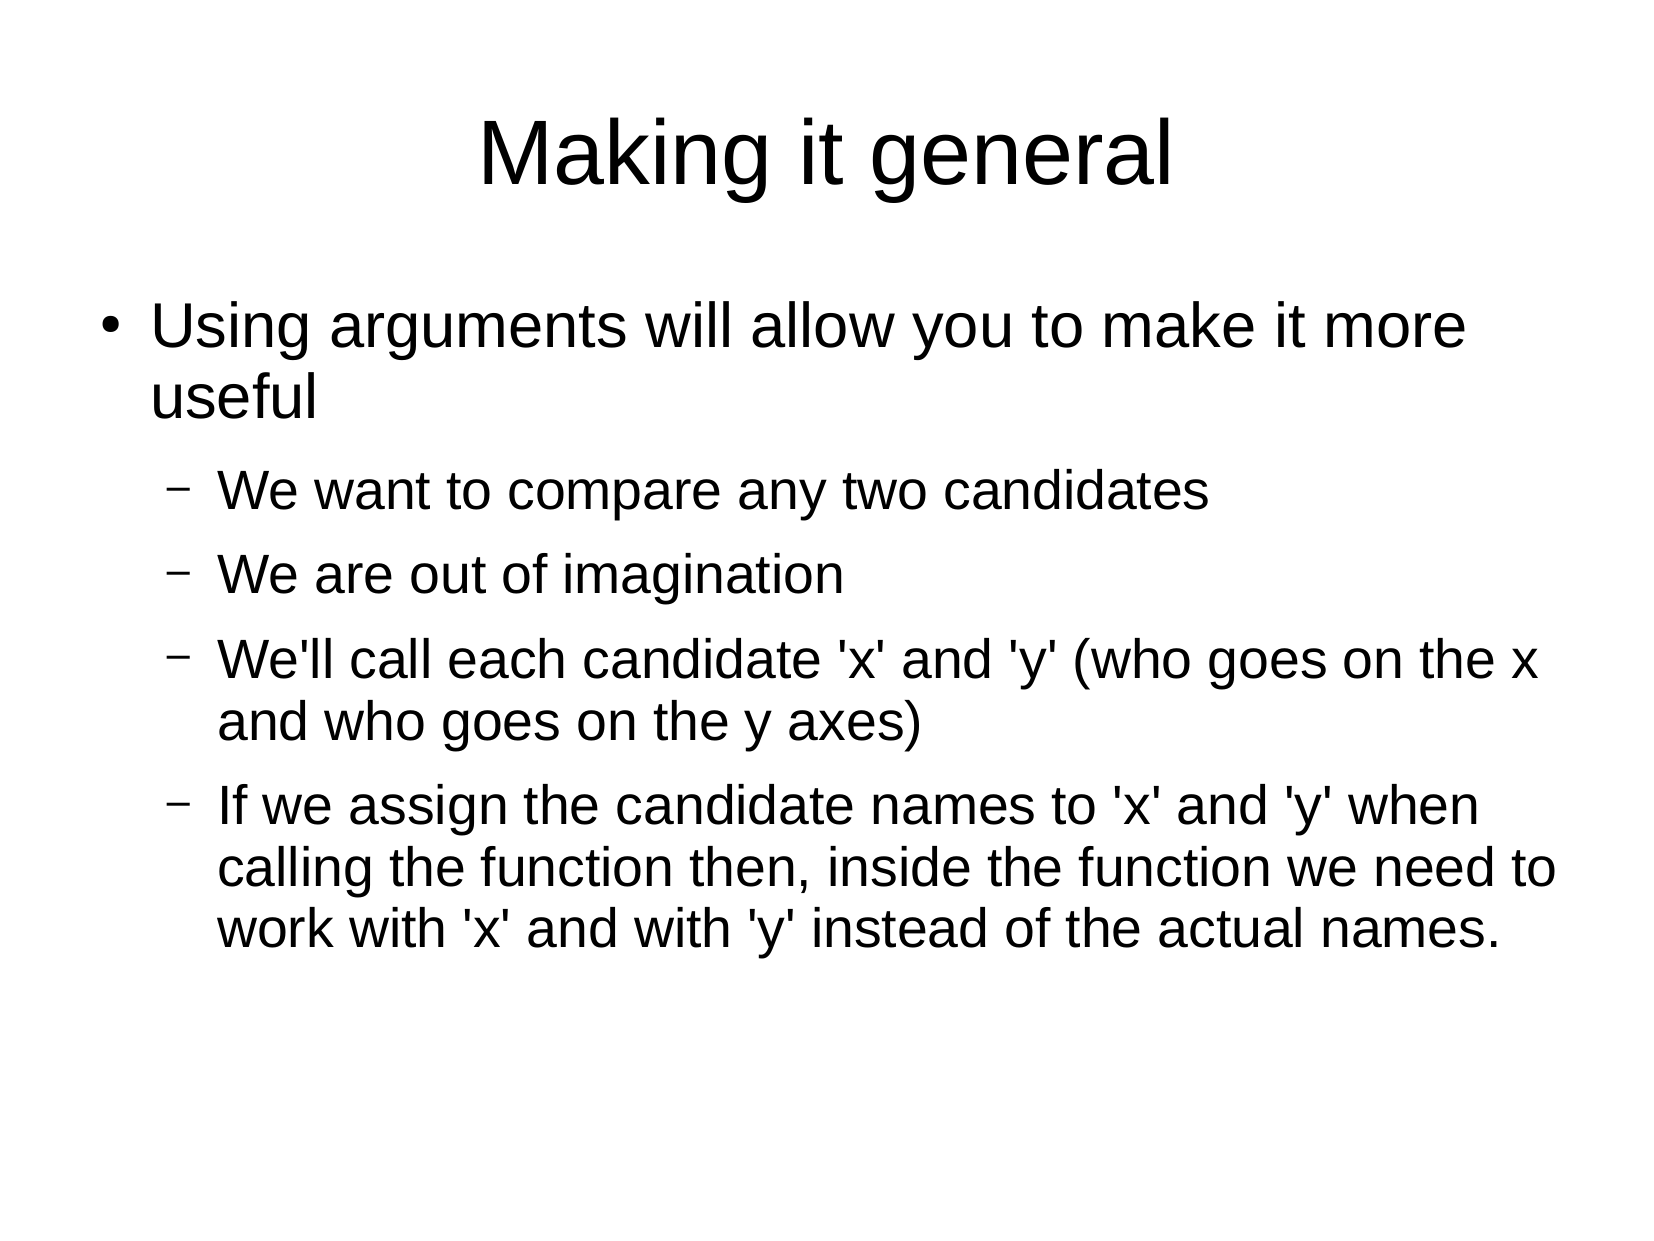

# Making it general
Using arguments will allow you to make it more useful
We want to compare any two candidates
We are out of imagination
We'll call each candidate 'x' and 'y' (who goes on the x and who goes on the y axes)
If we assign the candidate names to 'x' and 'y' when calling the function then, inside the function we need to work with 'x' and with 'y' instead of the actual names.